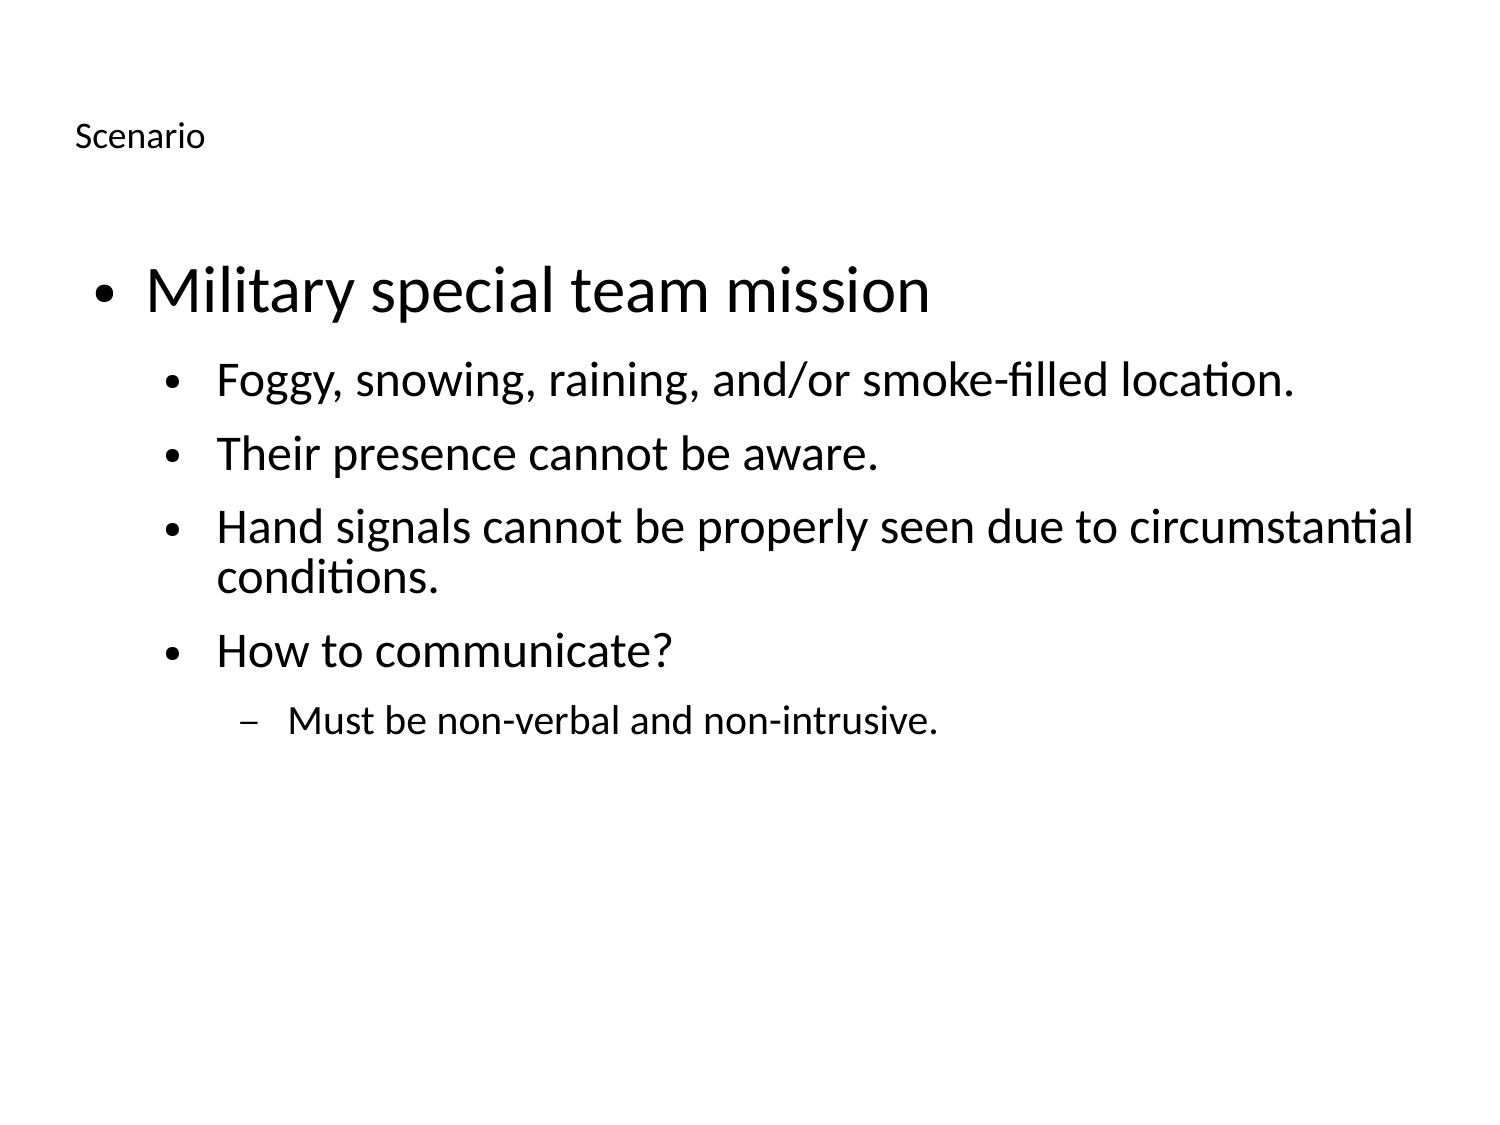

# Scenario
Military special team mission
Foggy, snowing, raining, and/or smoke-filled location.
Their presence cannot be aware.
Hand signals cannot be properly seen due to circumstantial conditions.
How to communicate?
Must be non-verbal and non-intrusive.